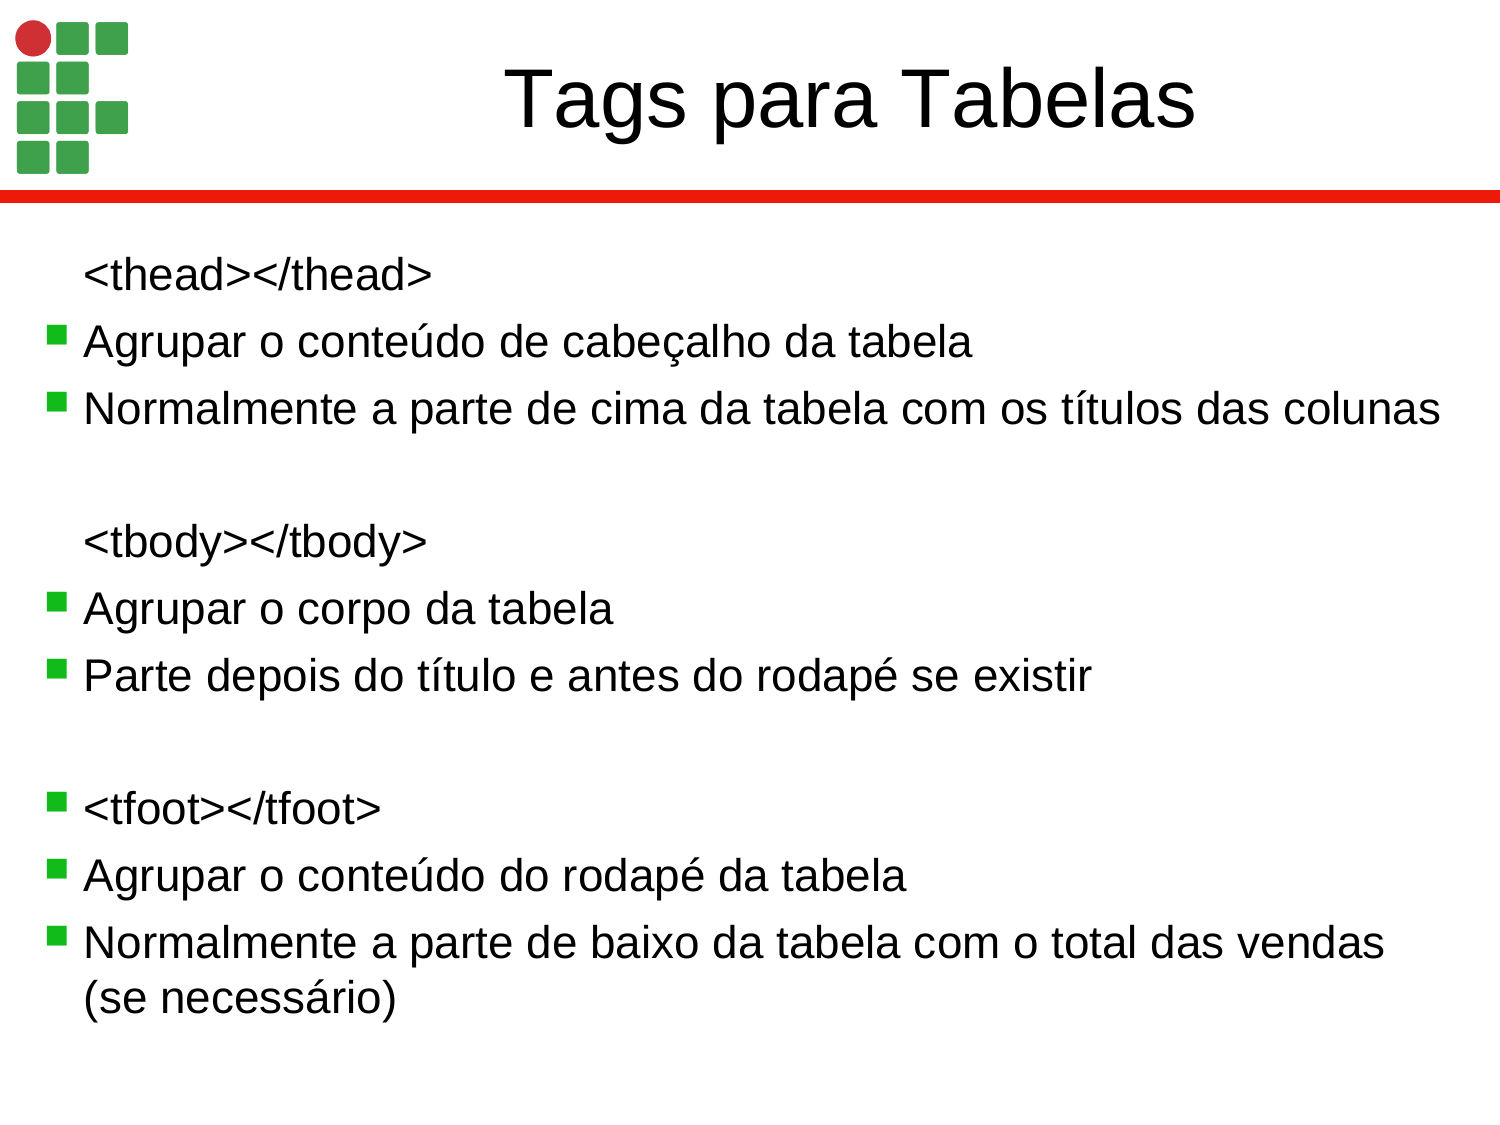

# Tags para Tabelas
<thead></thead>
Agrupar o conteúdo de cabeçalho da tabela
Normalmente a parte de cima da tabela com os títulos das colunas
<tbody></tbody>
Agrupar o corpo da tabela
Parte depois do título e antes do rodapé se existir
<tfoot></tfoot>
Agrupar o conteúdo do rodapé da tabela
Normalmente a parte de baixo da tabela com o total das vendas (se necessário)